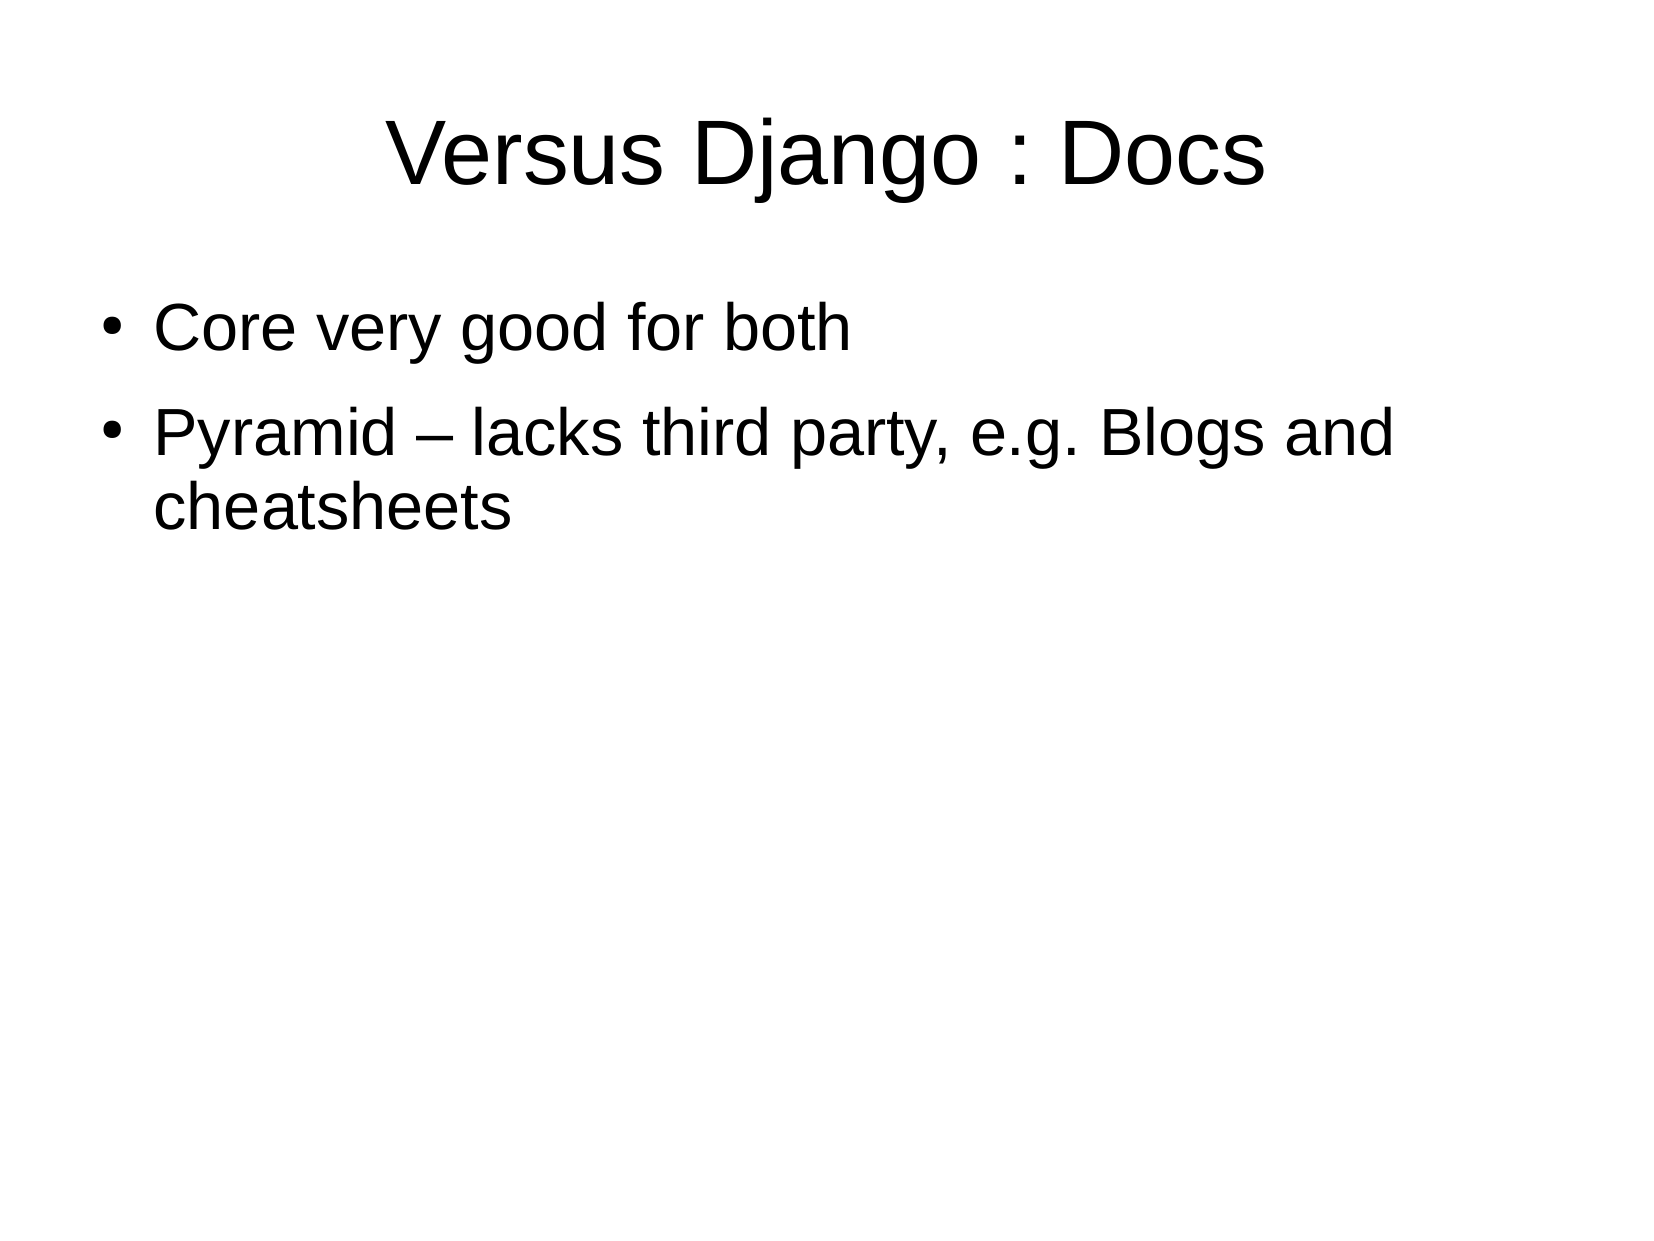

# Versus Django : Docs
Core very good for both
Pyramid – lacks third party, e.g. Blogs and cheatsheets